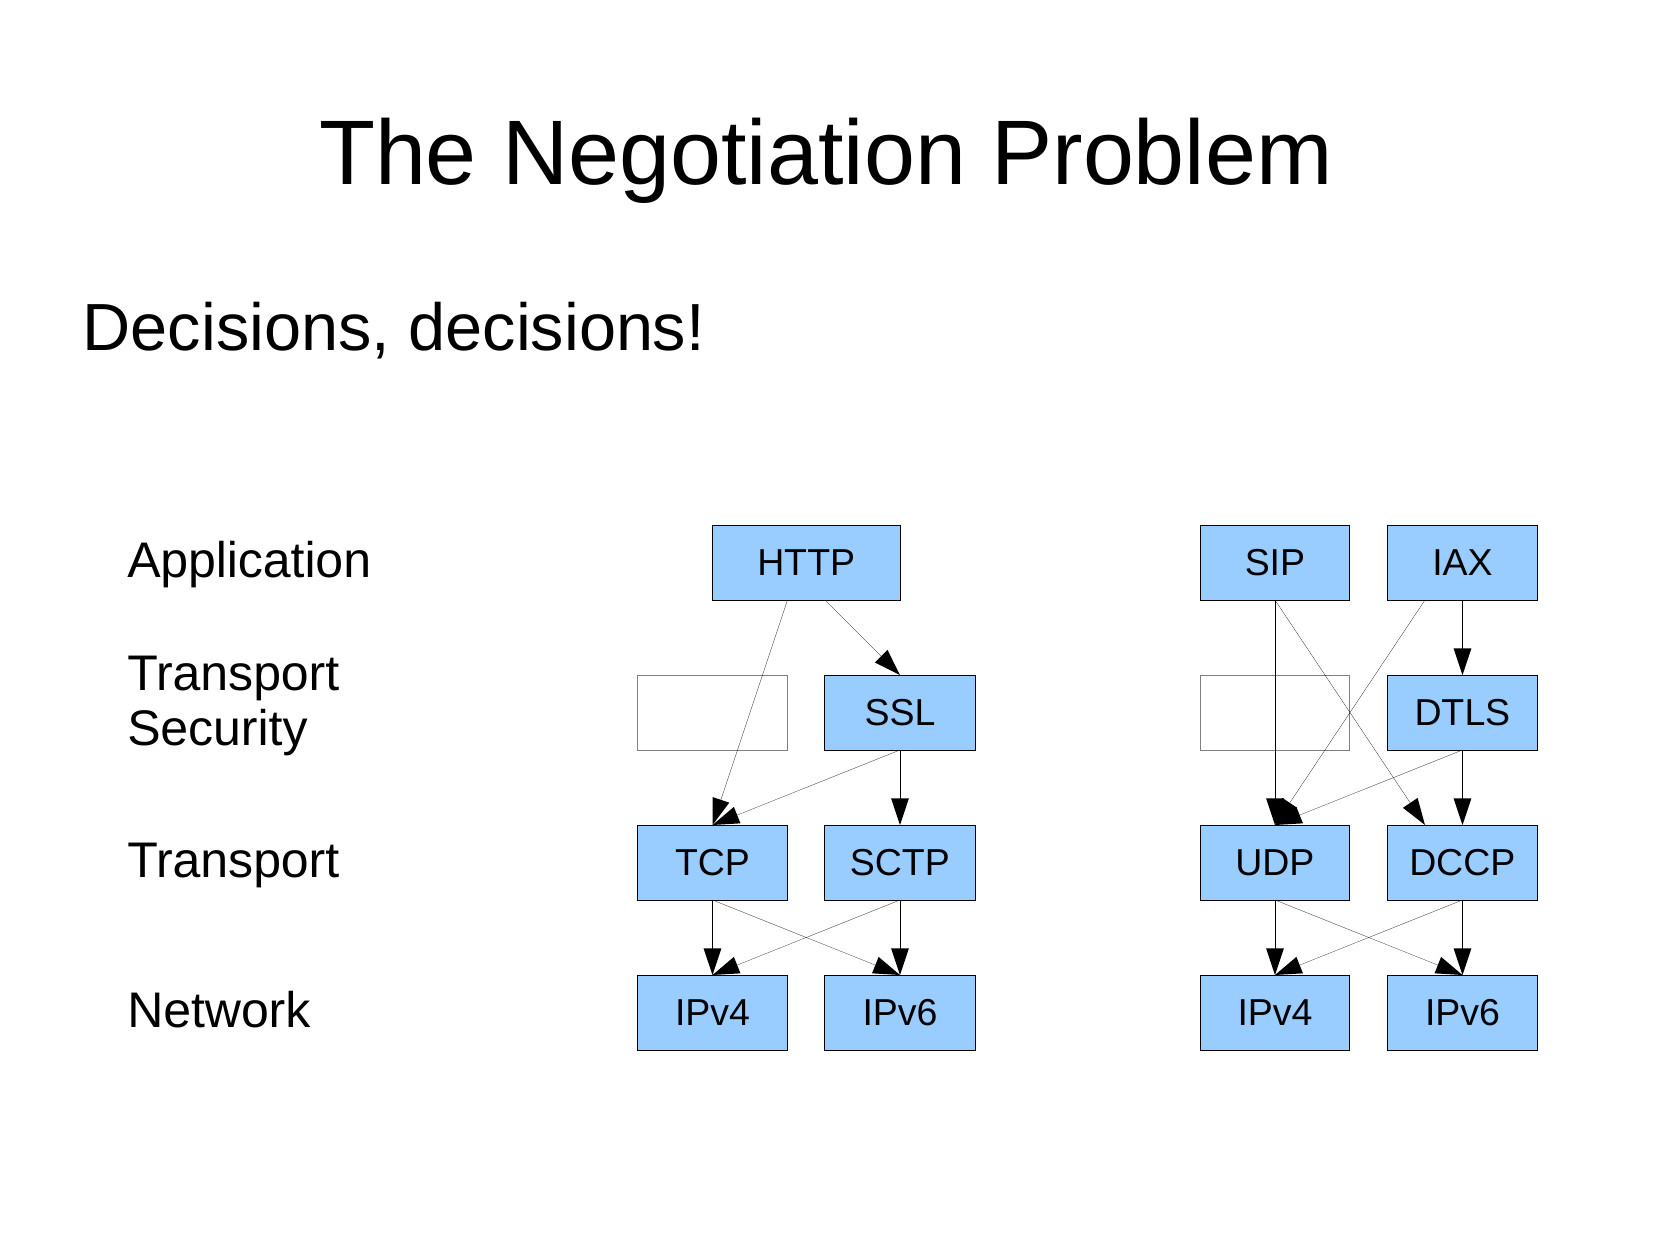

# The Negotiation Problem
Decisions, decisions!
Application
HTTP
SIP
IAX
Transport
Security
SSL
DTLS
Transport
TCP
SCTP
UDP
DCCP
Network
IPv4
IPv6
IPv4
IPv6